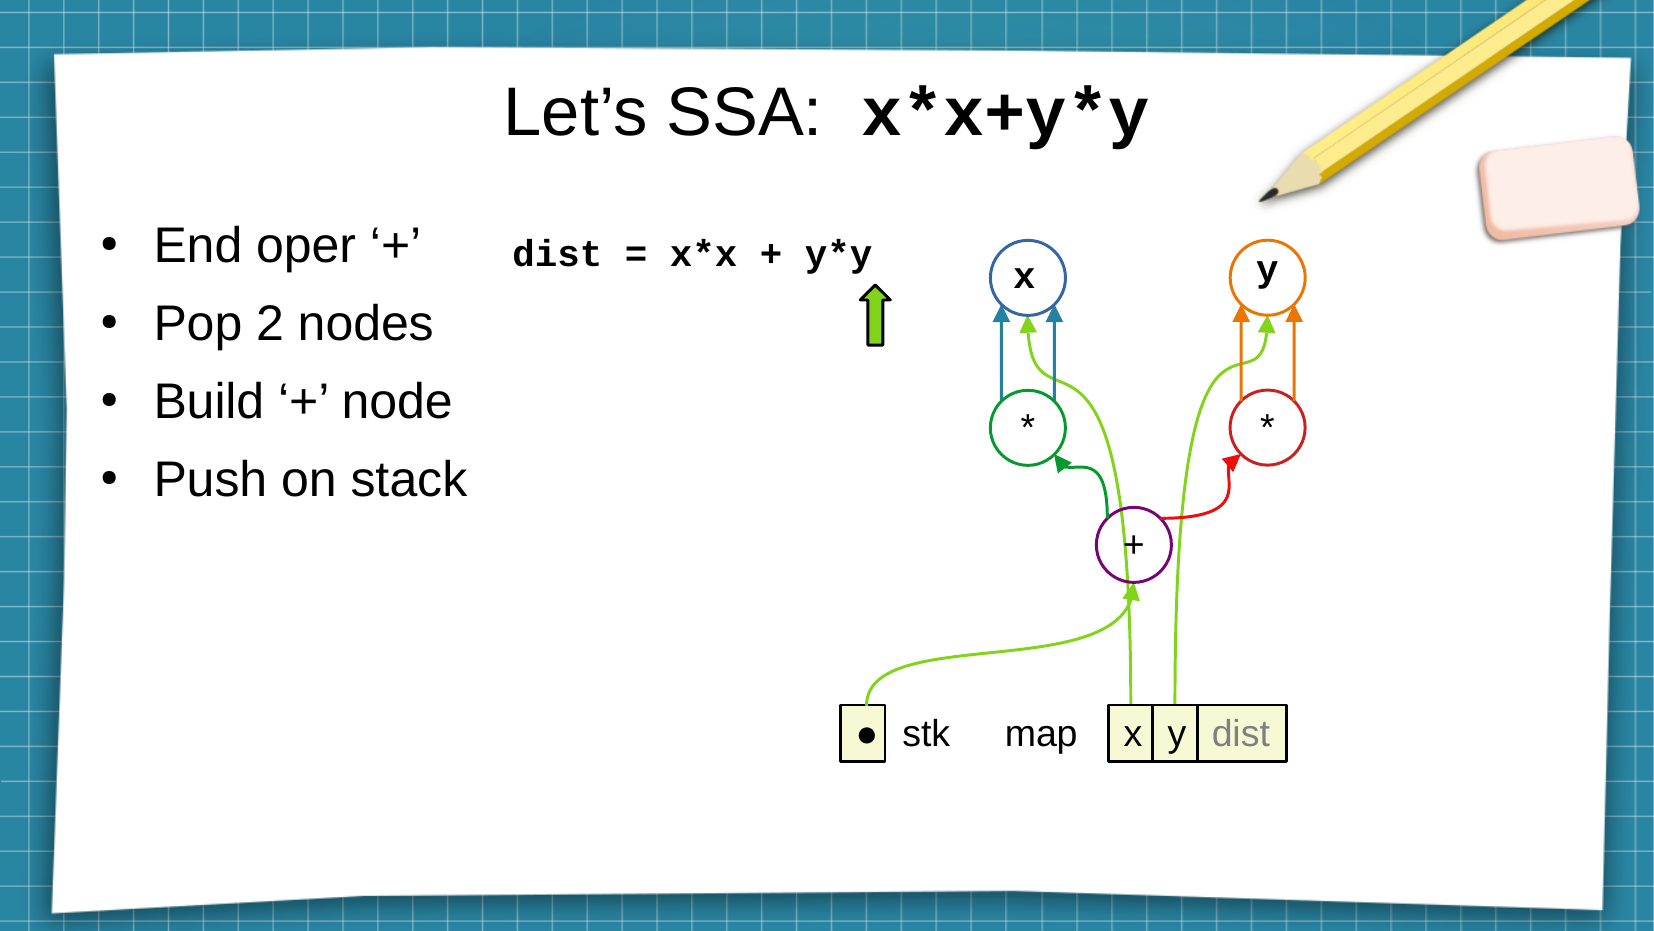

# Let’s SSA: x*x+y*y
End oper ‘+’
Pop 2 nodes
Build ‘+’ node
Push on stack
dist = x*x + y*y
y
x
*
*
+
●
stk
x
y
dist
map